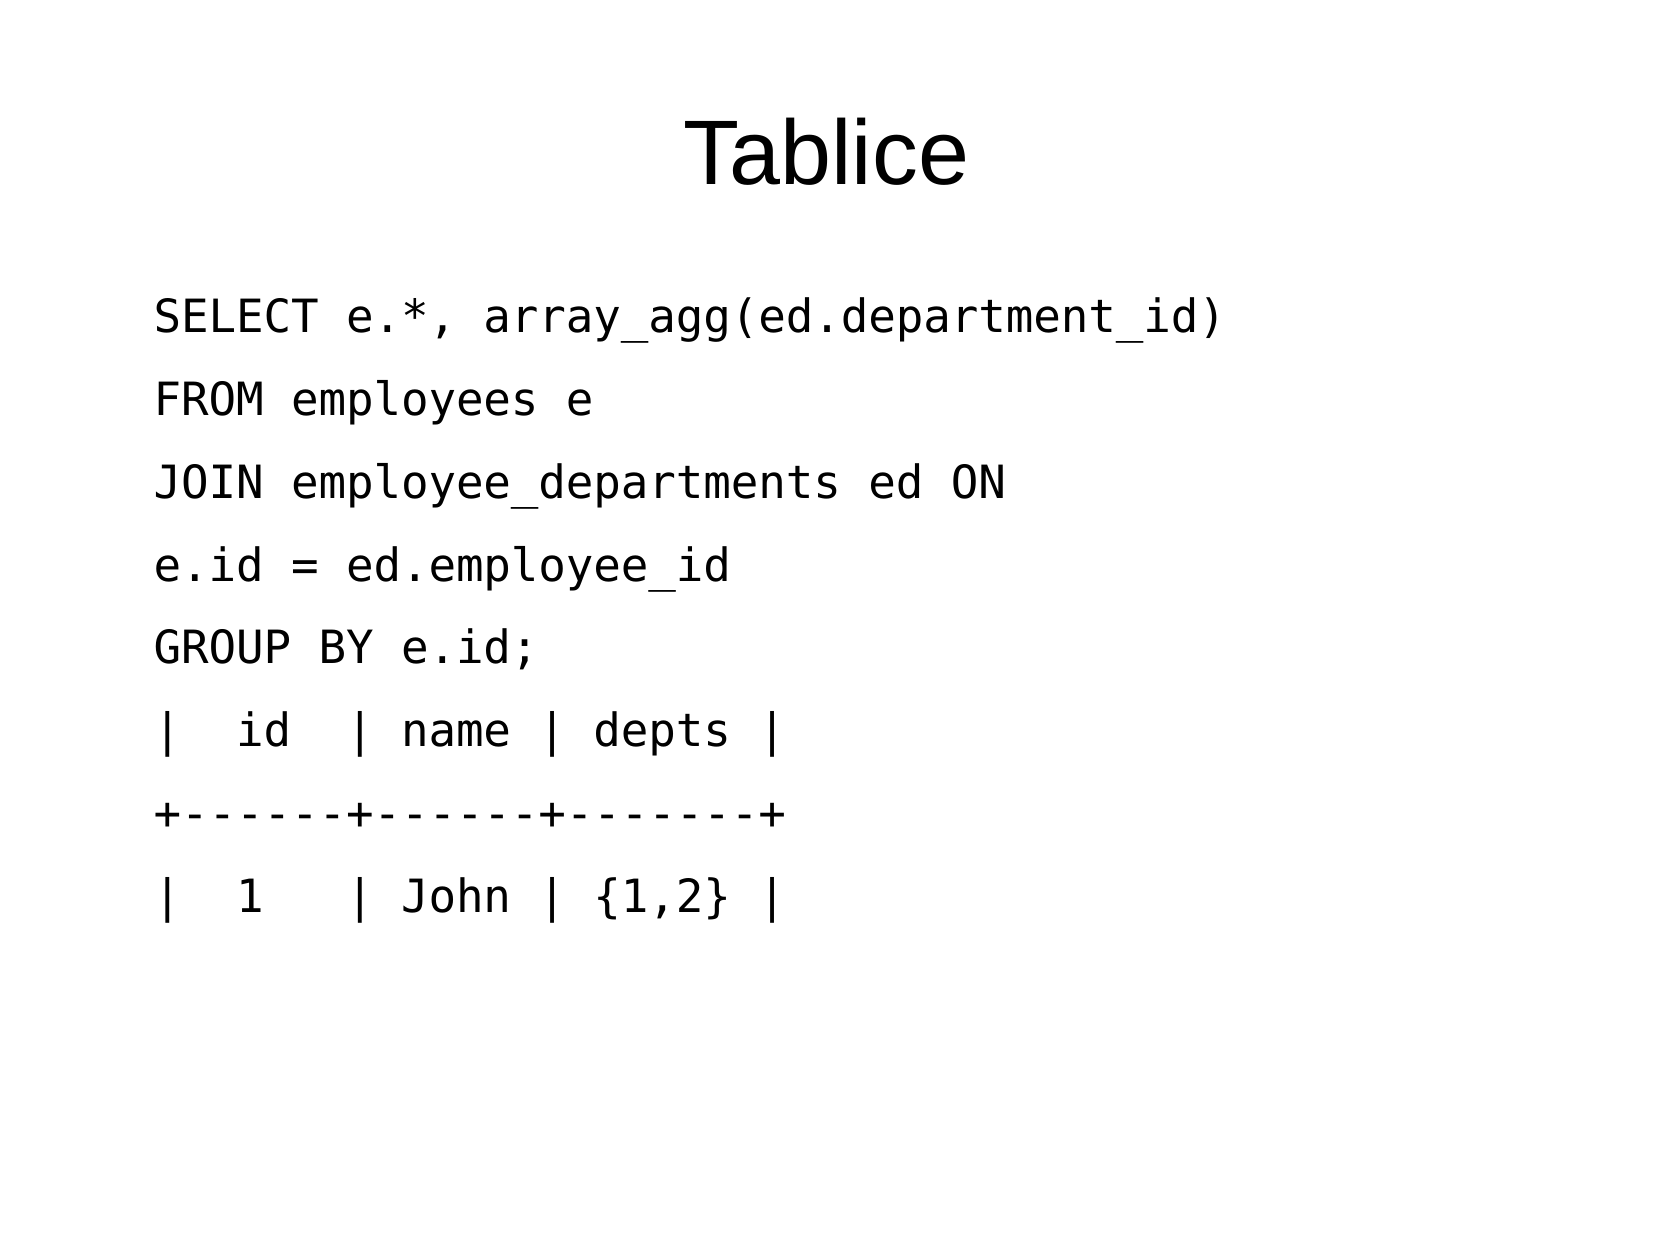

# Tablice
SELECT e.*, array_agg(ed.department_id)
FROM employees e
JOIN employee_departments ed ON
e.id = ed.employee_id
GROUP BY e.id;
| id | name | depts |
+------+------+-------+
| 1 | John | {1,2} |